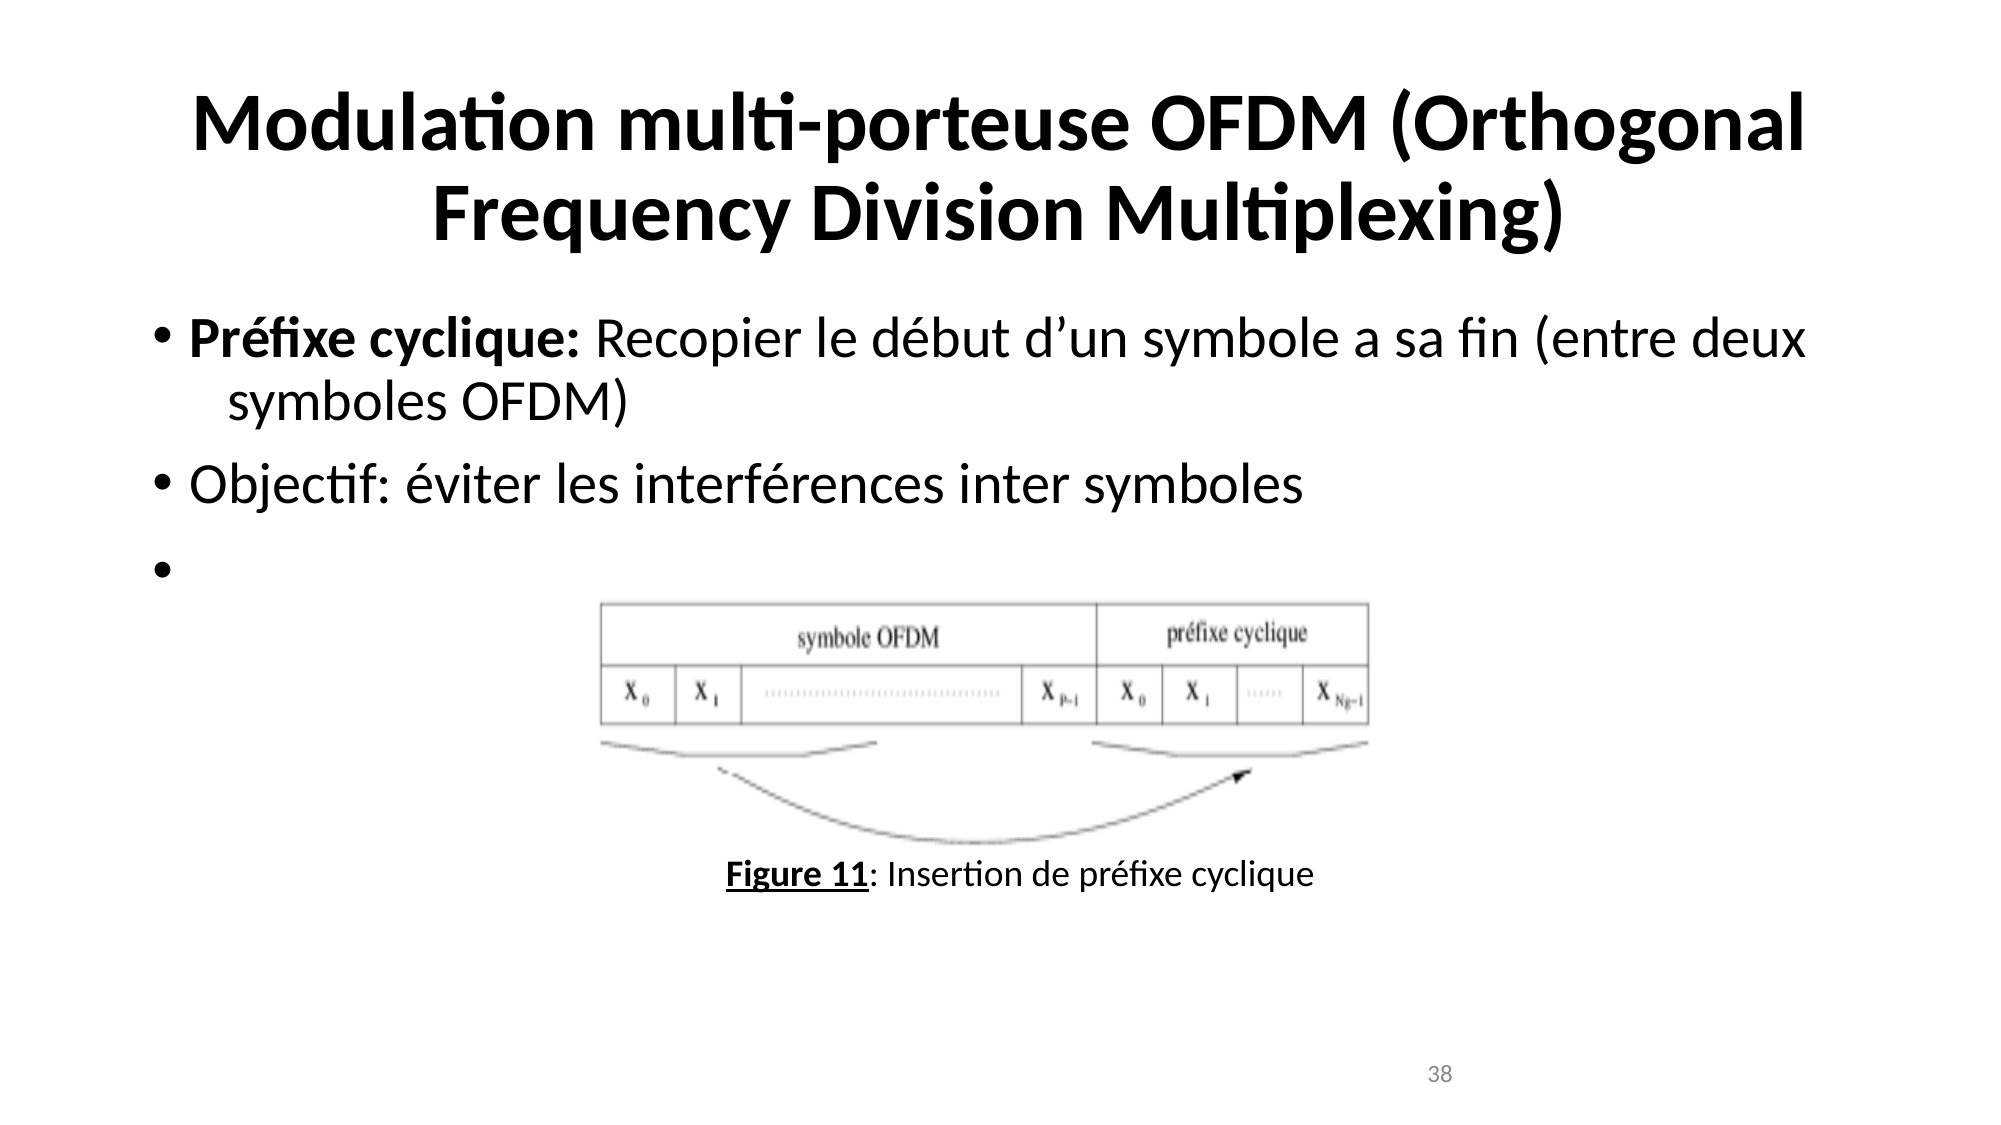

# Modulation multi-porteuse OFDM (Orthogonal Frequency Division Multiplexing)
Préfixe cyclique: Recopier le début d’un symbole a sa fin (entre deux symboles OFDM)
Objectif: éviter les interférences inter symboles
Figure 11: Insertion de préfixe cyclique